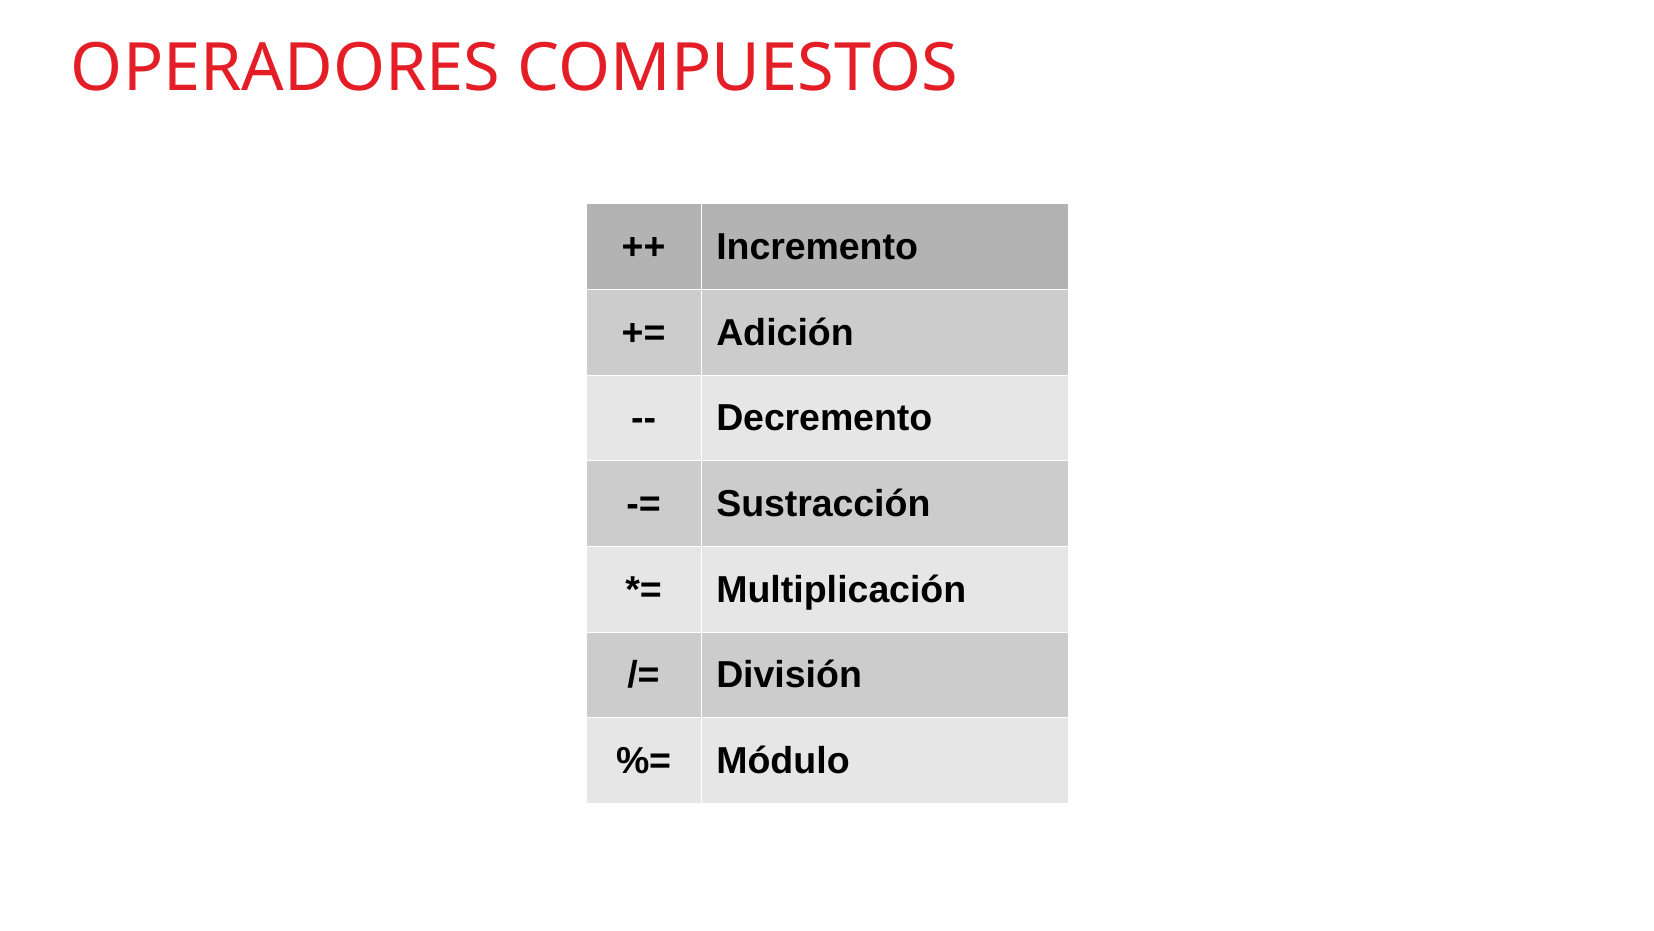

# OPERADORES COMPUESTOS
| ++ | Incremento |
| --- | --- |
| += | Adición |
| -- | Decremento |
| -= | Sustracción |
| \*= | Multiplicación |
| /= | División |
| %= | Módulo |